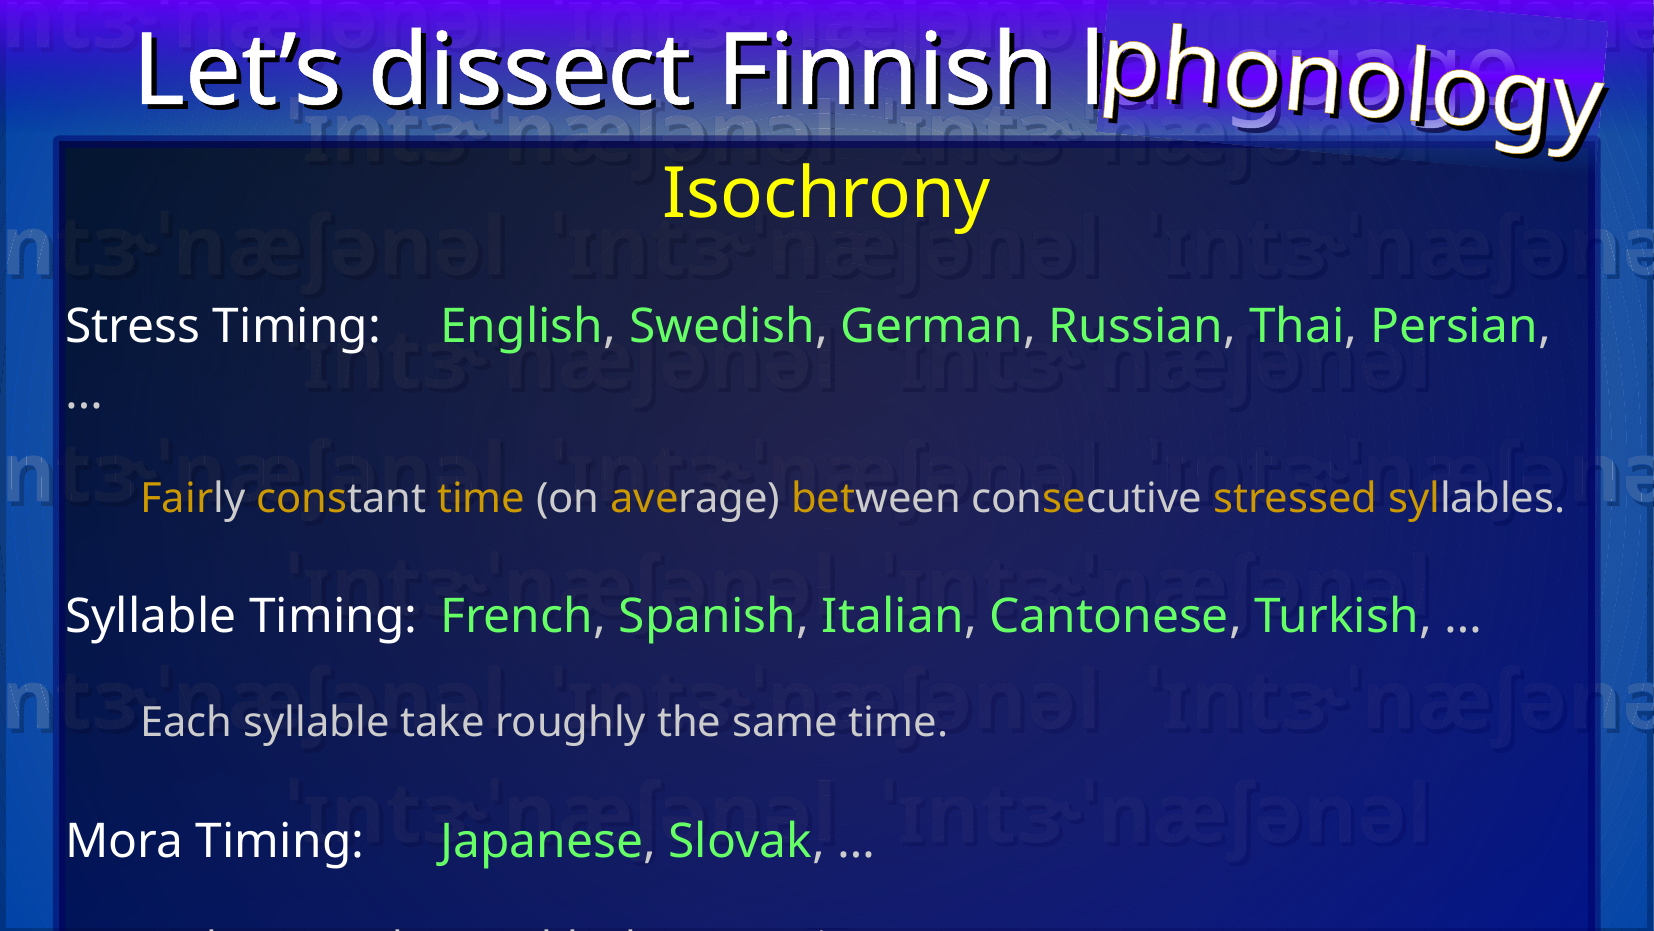

# Let’s dissect Finnish language
phonology
ˈɪntɝˈnæʃənəl ˈɪntɝˈnæʃənəl ˈɪntɝˈnæʃənəl
 ˈɪntɝˈnæʃənəl ˈɪntɝˈnæʃənəl
ˈɪntɝˈnæʃənəl ˈɪntɝˈnæʃənəl ˈɪntɝˈnæʃənəl
 ˈɪntɝˈnæʃənəl ˈɪntɝˈnæʃənəl
ˈɪntɝˈnæʃənəl ˈɪntɝˈnæʃənəl ˈɪntɝˈnæʃənəl
 ˈɪntɝˈnæʃənəl ˈɪntɝˈnæʃənəl
ˈɪntɝˈnæʃənəl ˈɪntɝˈnæʃənəl ˈɪntɝˈnæʃənəl
 ˈɪntɝˈnæʃənəl ˈɪntɝˈnæʃənəl
Isochrony
Stress Timing:	English, Swedish, German, Russian, Thai, Persian, …
	Fairly constant time (on average) between consecutive stressed syllables.
Syllable Timing:	French, Spanish, Italian, Cantonese, Turkish, …
	Each syllable take roughly the same time.
Mora Timing:		Japanese, Slovak, …
	Each mora take roughly the same time.